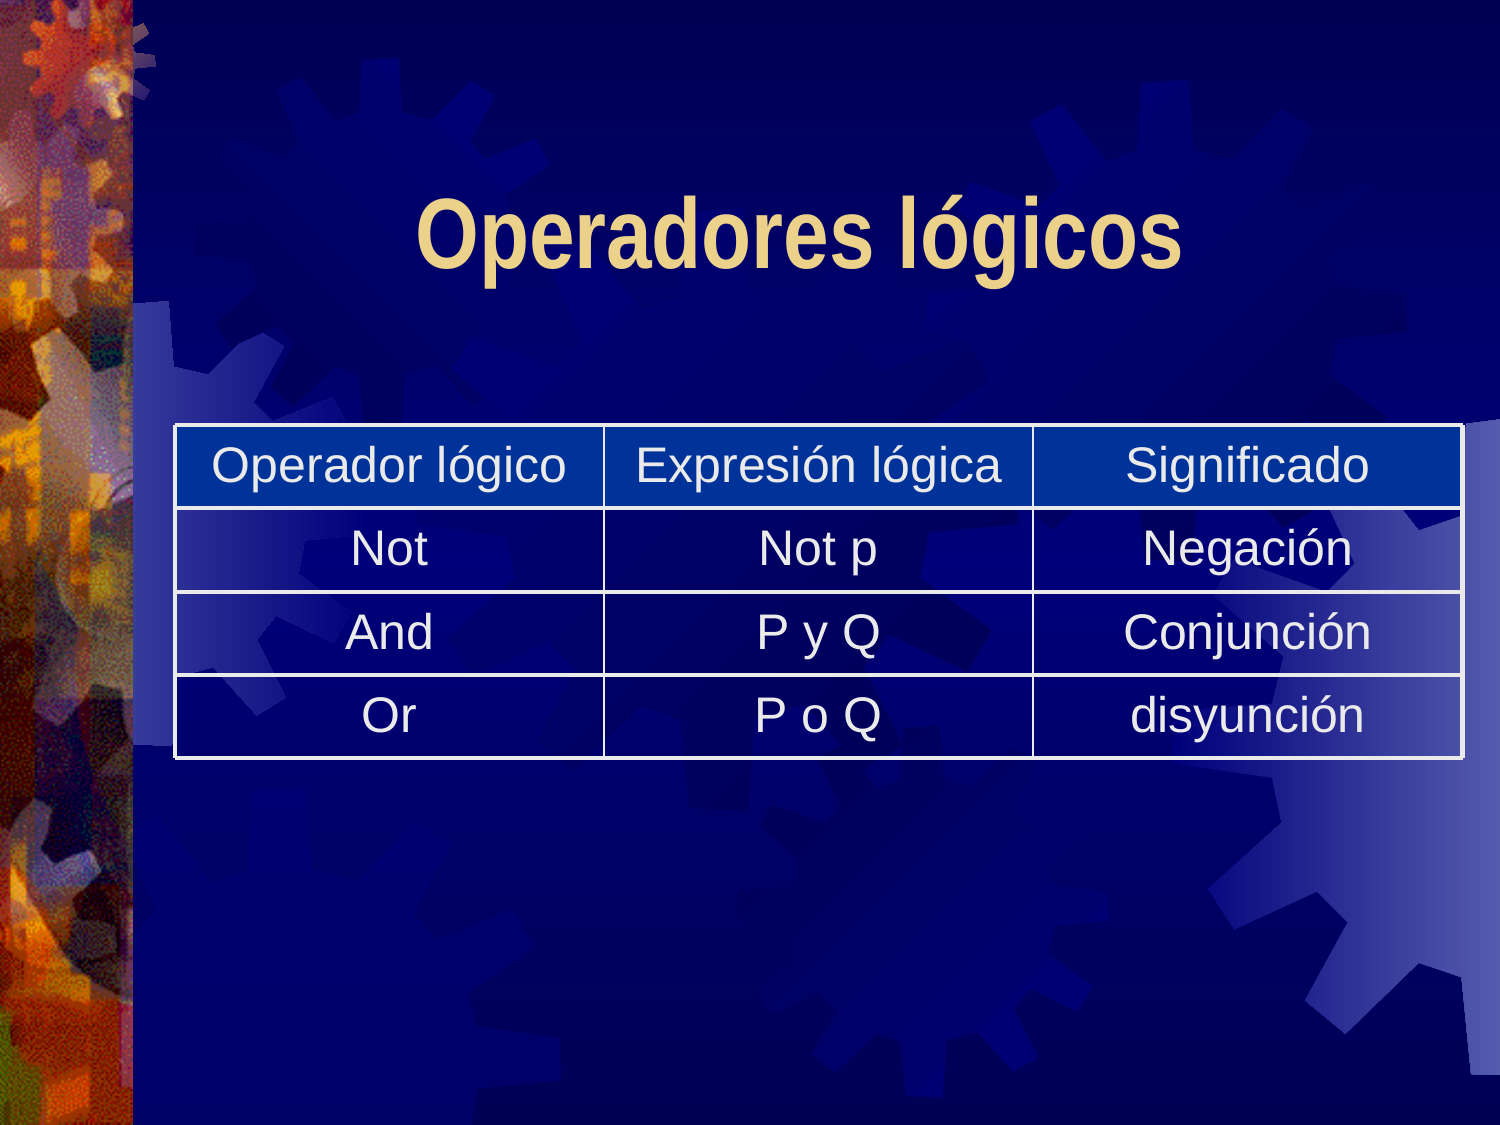

Operadores lógicos
Operador lógico
Expresión lógica
Significado
Not
Not p
Negación
And
P y Q
Conjunción
Or
P o Q
disyunción